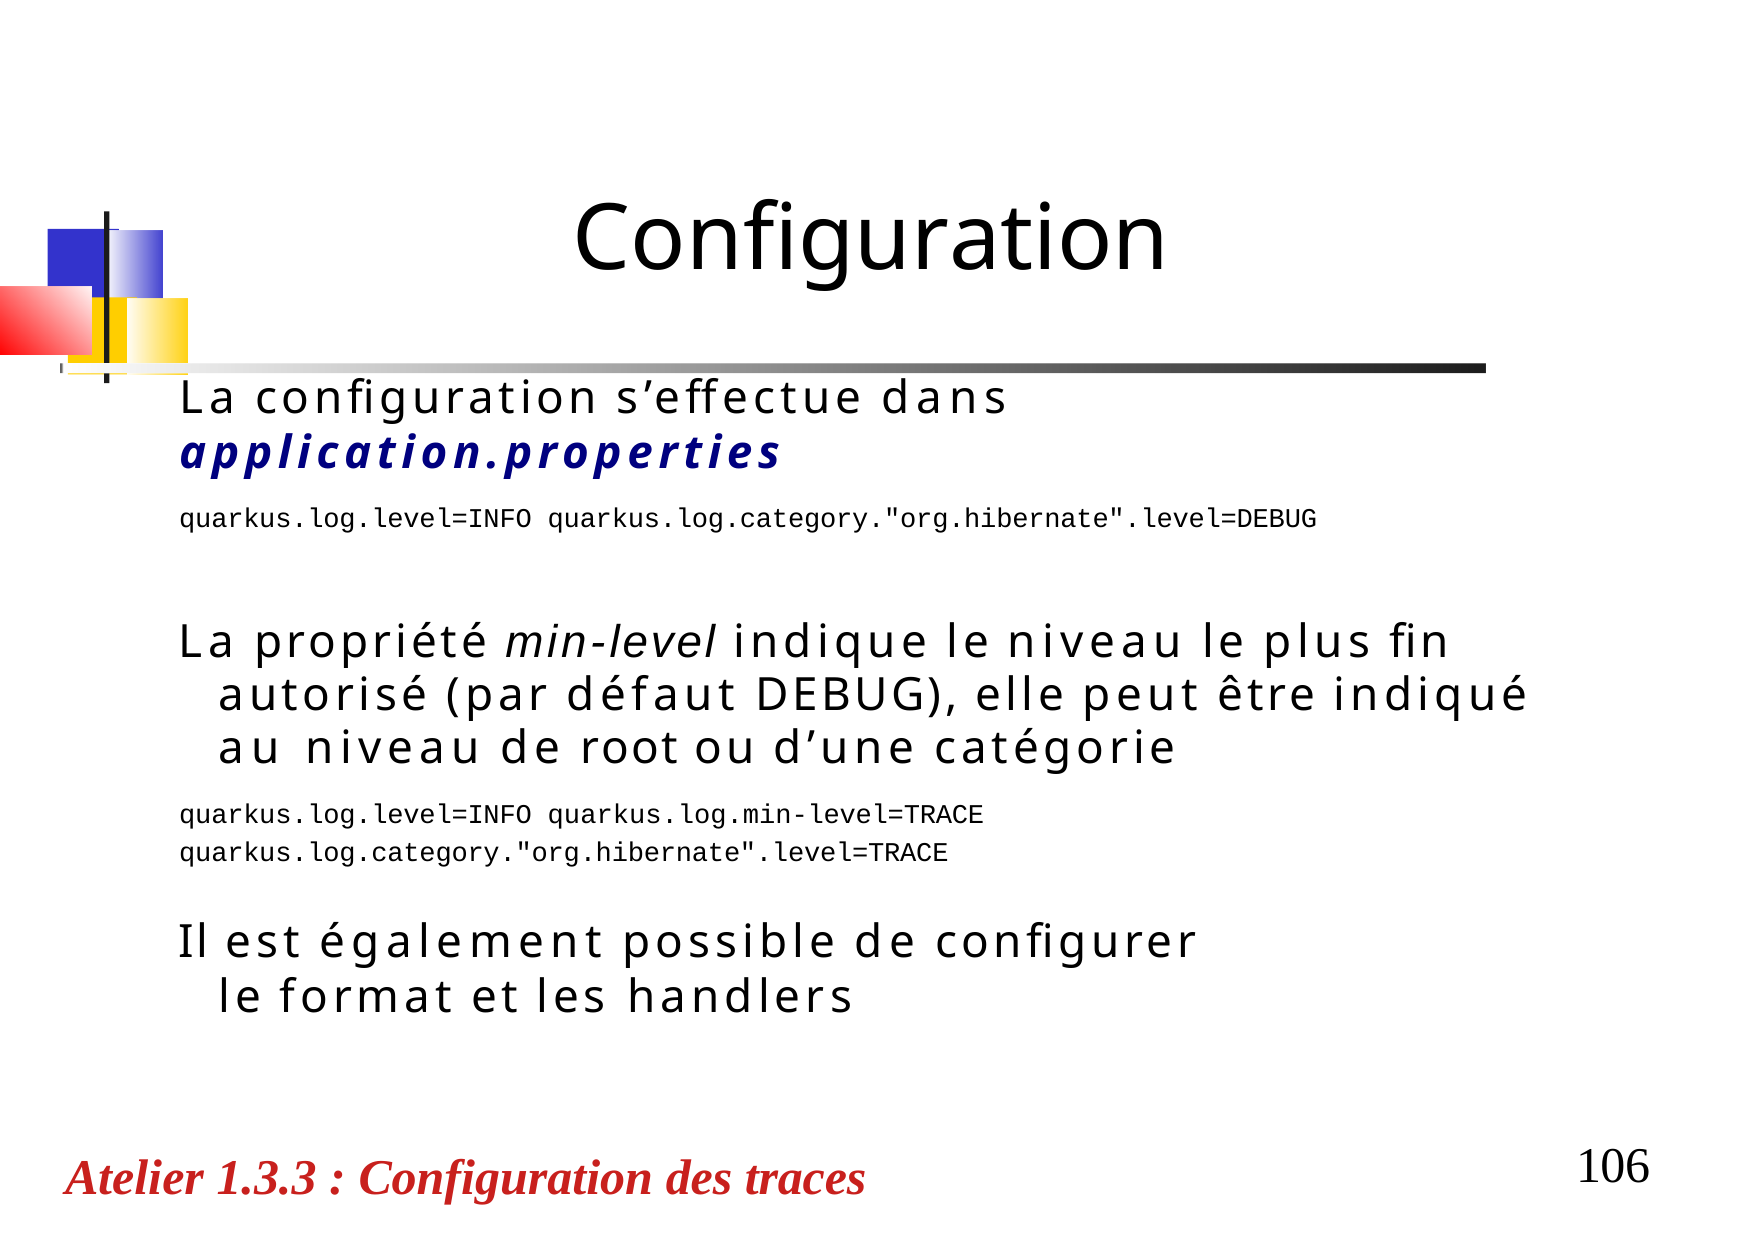

# Configuration
La configuration s’effectue dans
application.properties
quarkus.log.level=INFO quarkus.log.category."org.hibernate".level=DEBUG
La propriété min-level indique le niveau le plus fin
autorisé (par défaut DEBUG), elle peut être indiqué
au niveau de root ou d’une catégorie
quarkus.log.level=INFO quarkus.log.min-level=TRACE
quarkus.log.category."org.hibernate".level=TRACE
Il est également possible de configurer
le format et les handlers
106
Atelier 1.3.3 : Configuration des traces